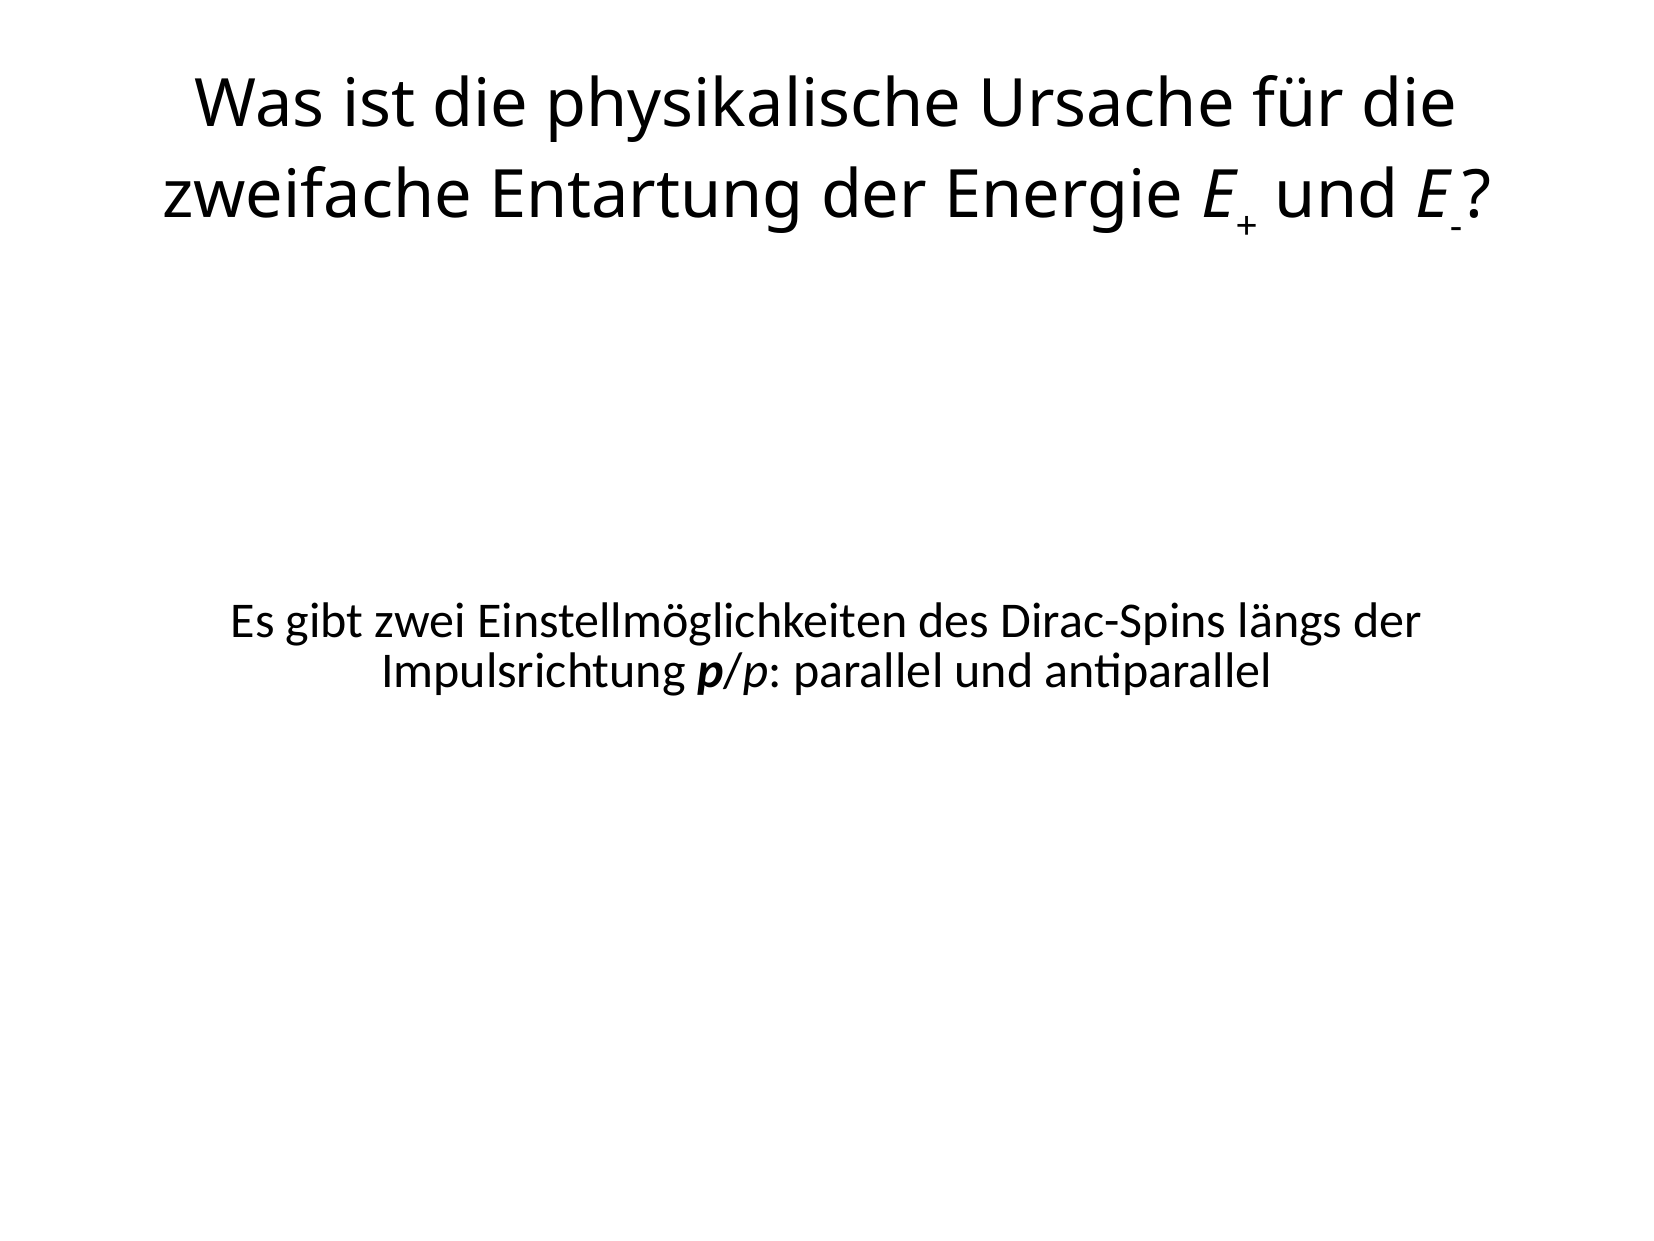

# Was ist die physikalische Ursache für die zweifache Entartung der Energie E+ und E-?
Es gibt zwei Einstellmöglichkeiten des Dirac-Spins längs der Impulsrichtung p/p: parallel und antiparallel